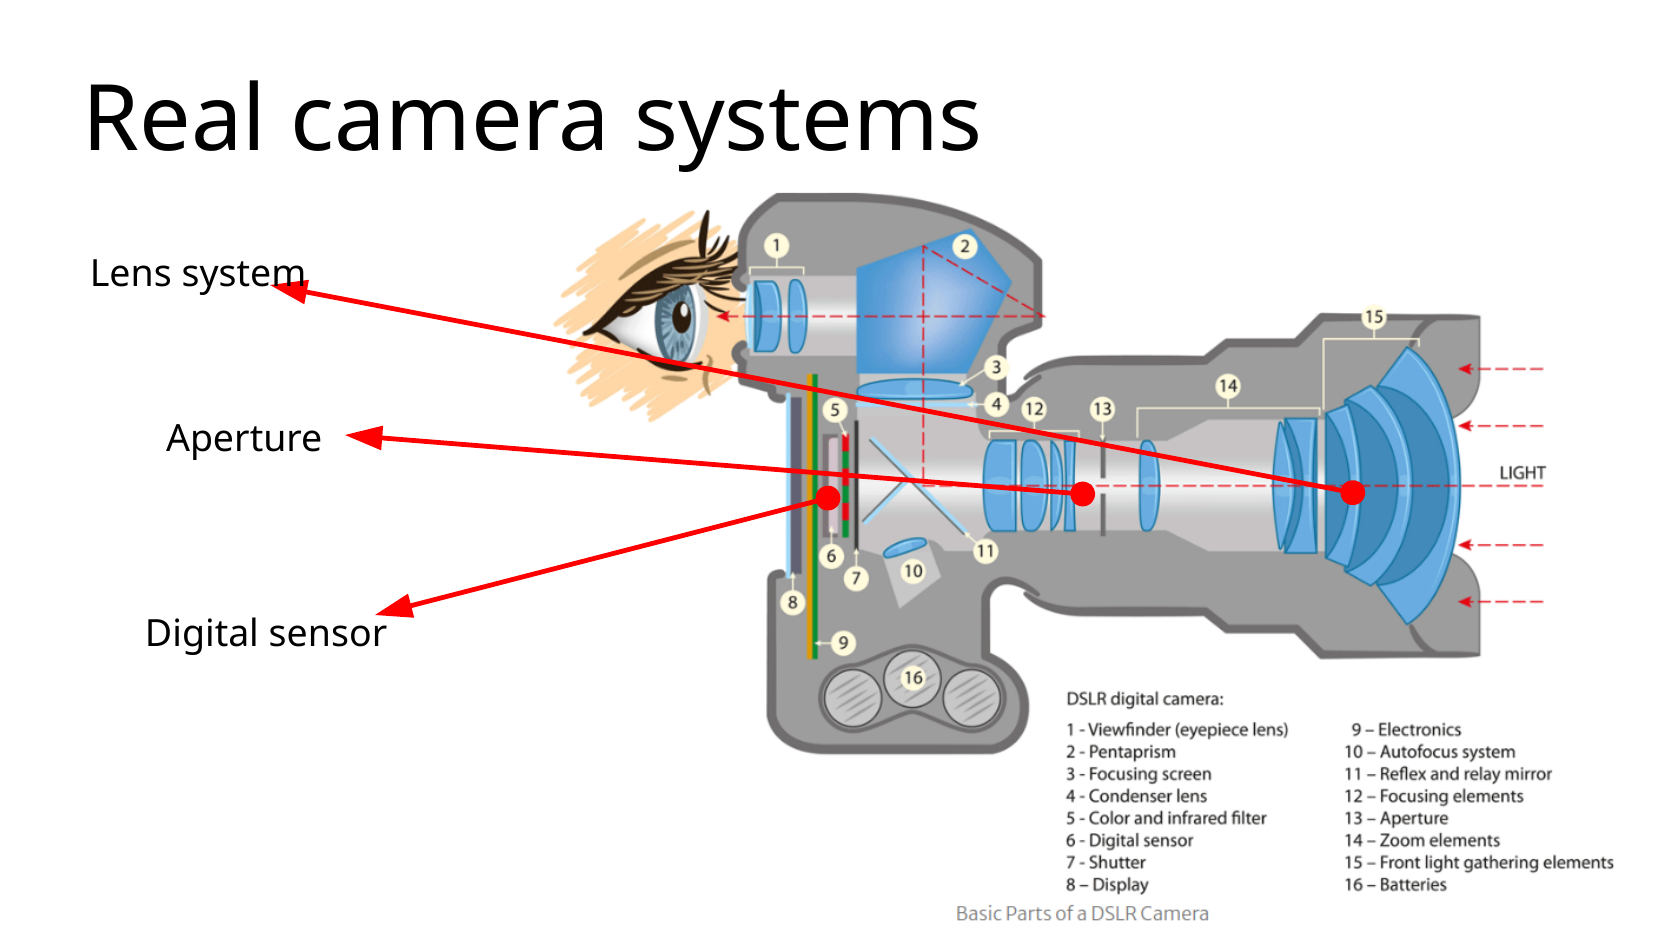

# Real camera systems
Lens system
Aperture
Digital sensor
10